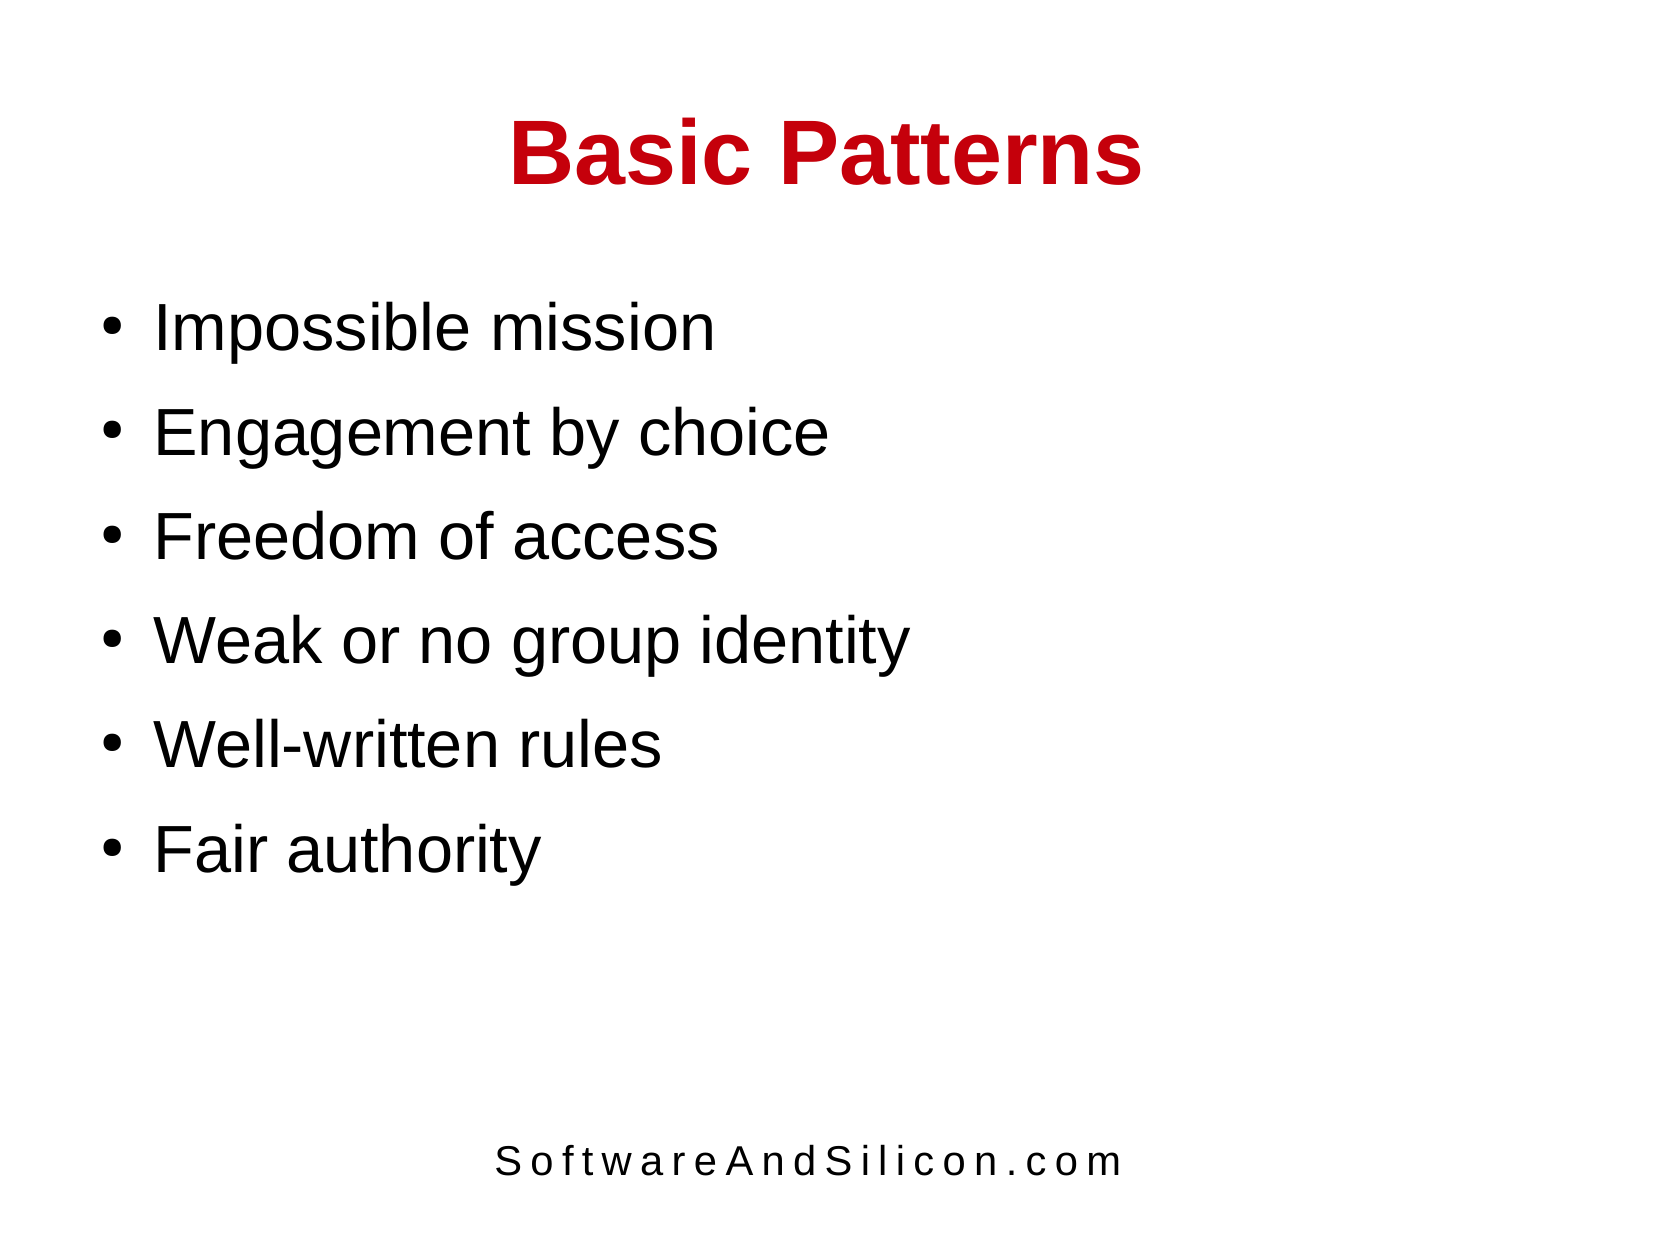

# Basic Patterns
Impossible mission
Engagement by choice
Freedom of access
Weak or no group identity
Well-written rules
Fair authority